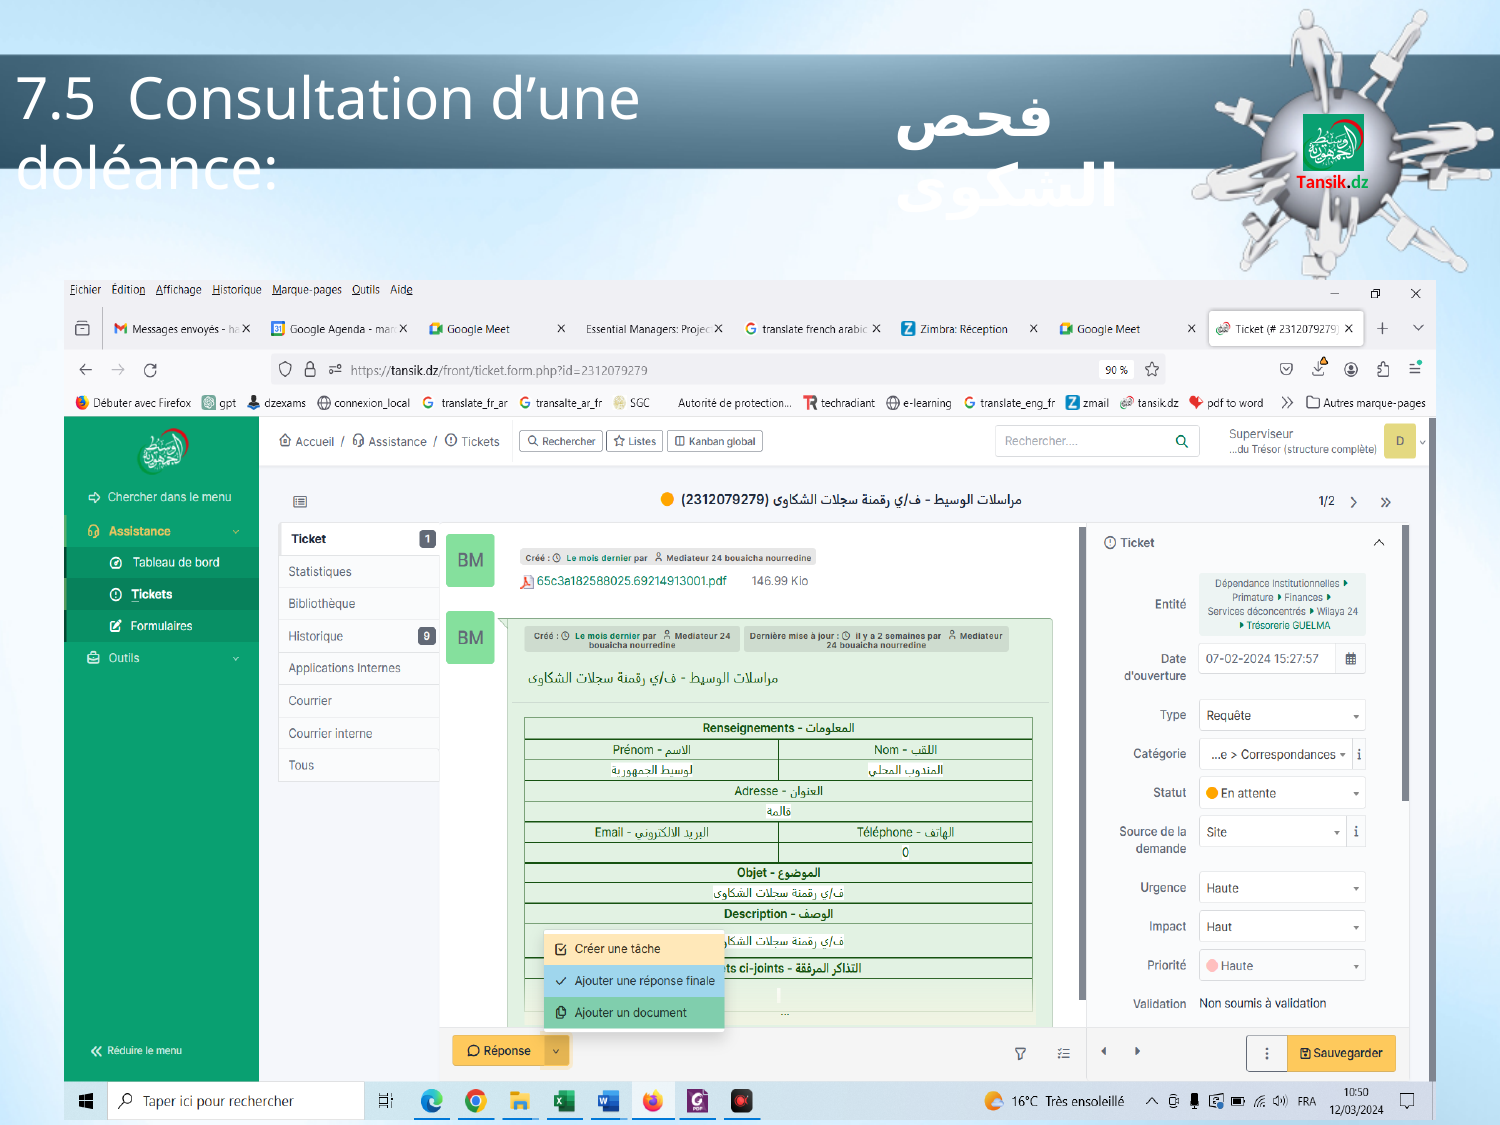

# 7.5 Consultation d’une doléance:
فحص الشكوى
Tansik.dz